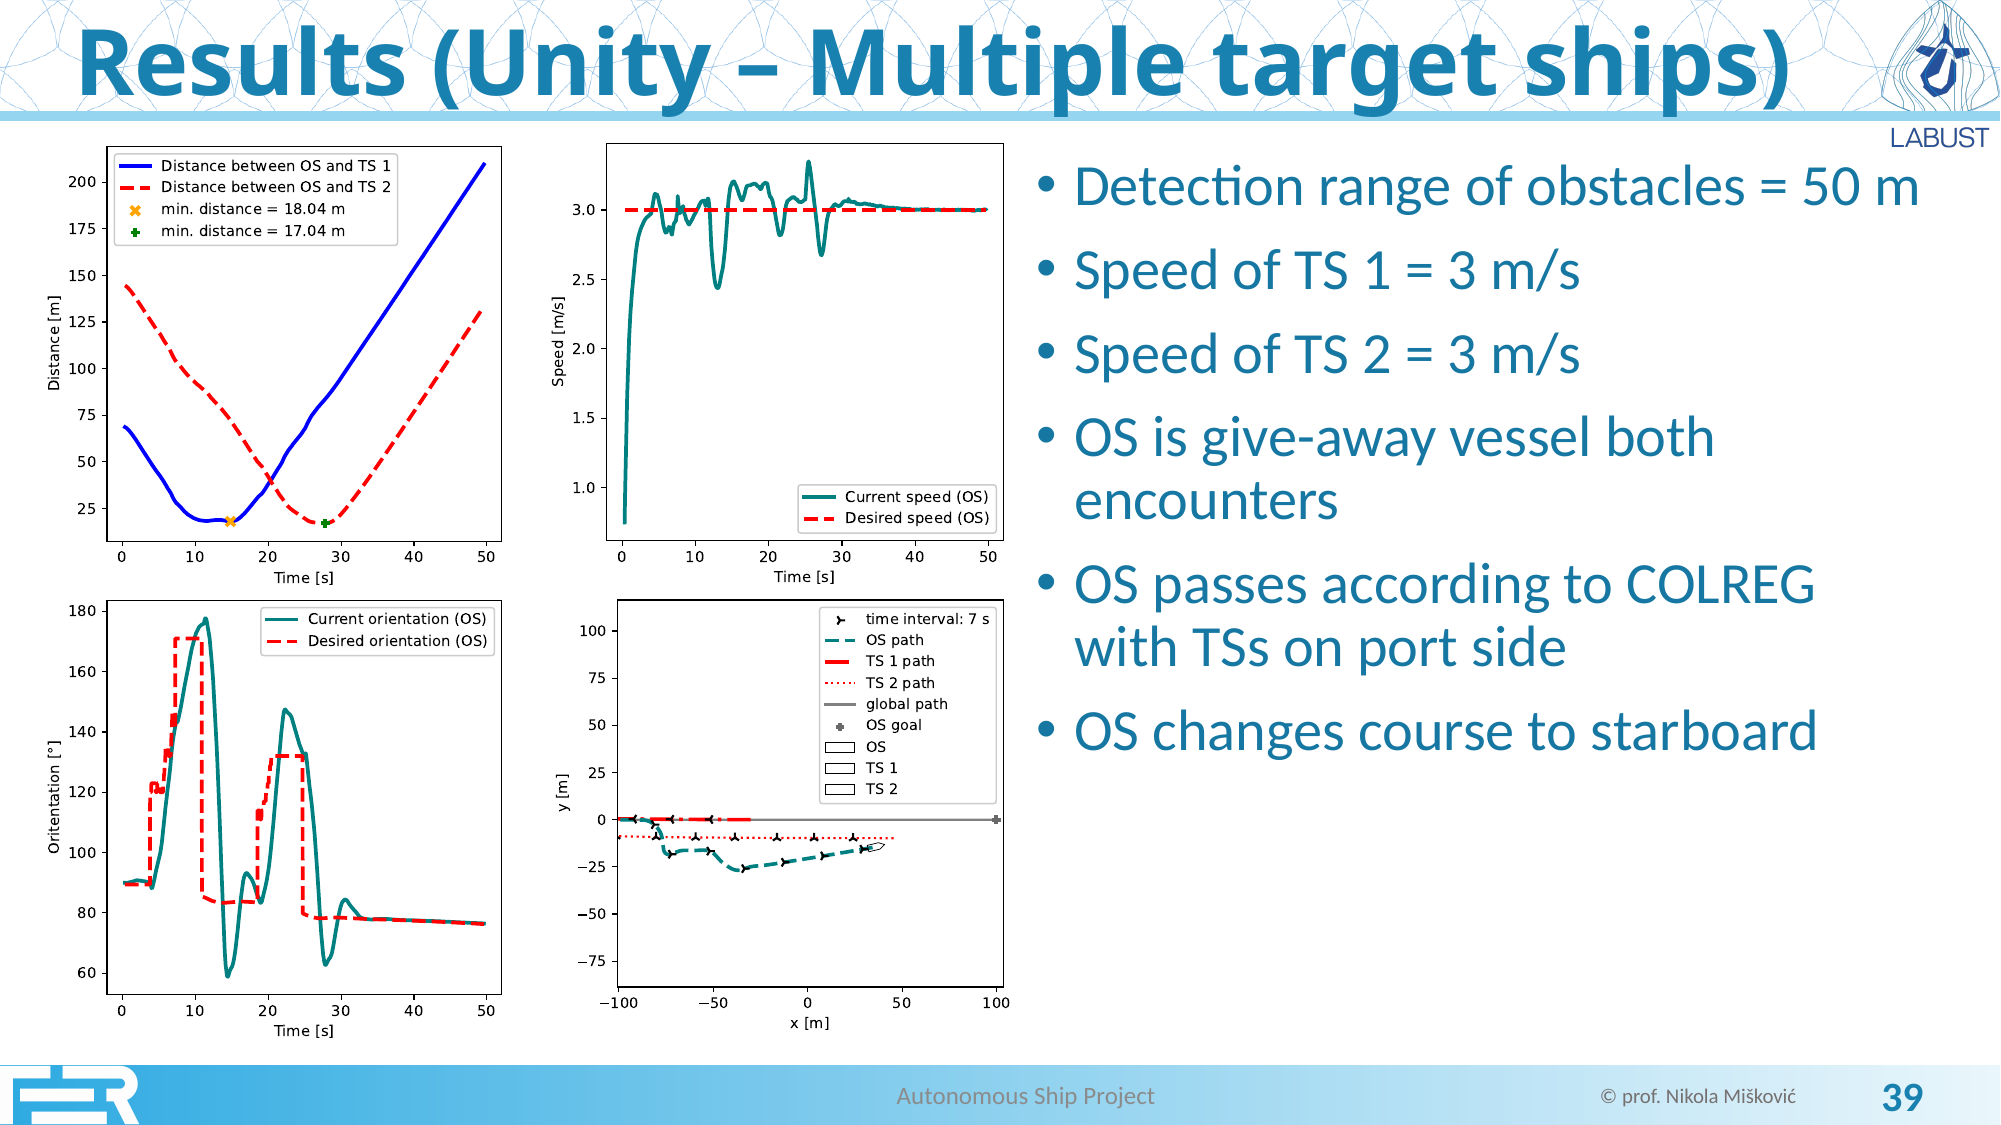

# Results (Unity – Multiple target ships)
Detection range of obstacles = 50 m
Speed of TS 1 = 3 m/s
Speed of TS 2 = 3 m/s
OS is give-away vessel both encounters
OS passes according to COLREG with TSs on port side
OS changes course to starboard
Guidance and Control of Marine Vehicles
39